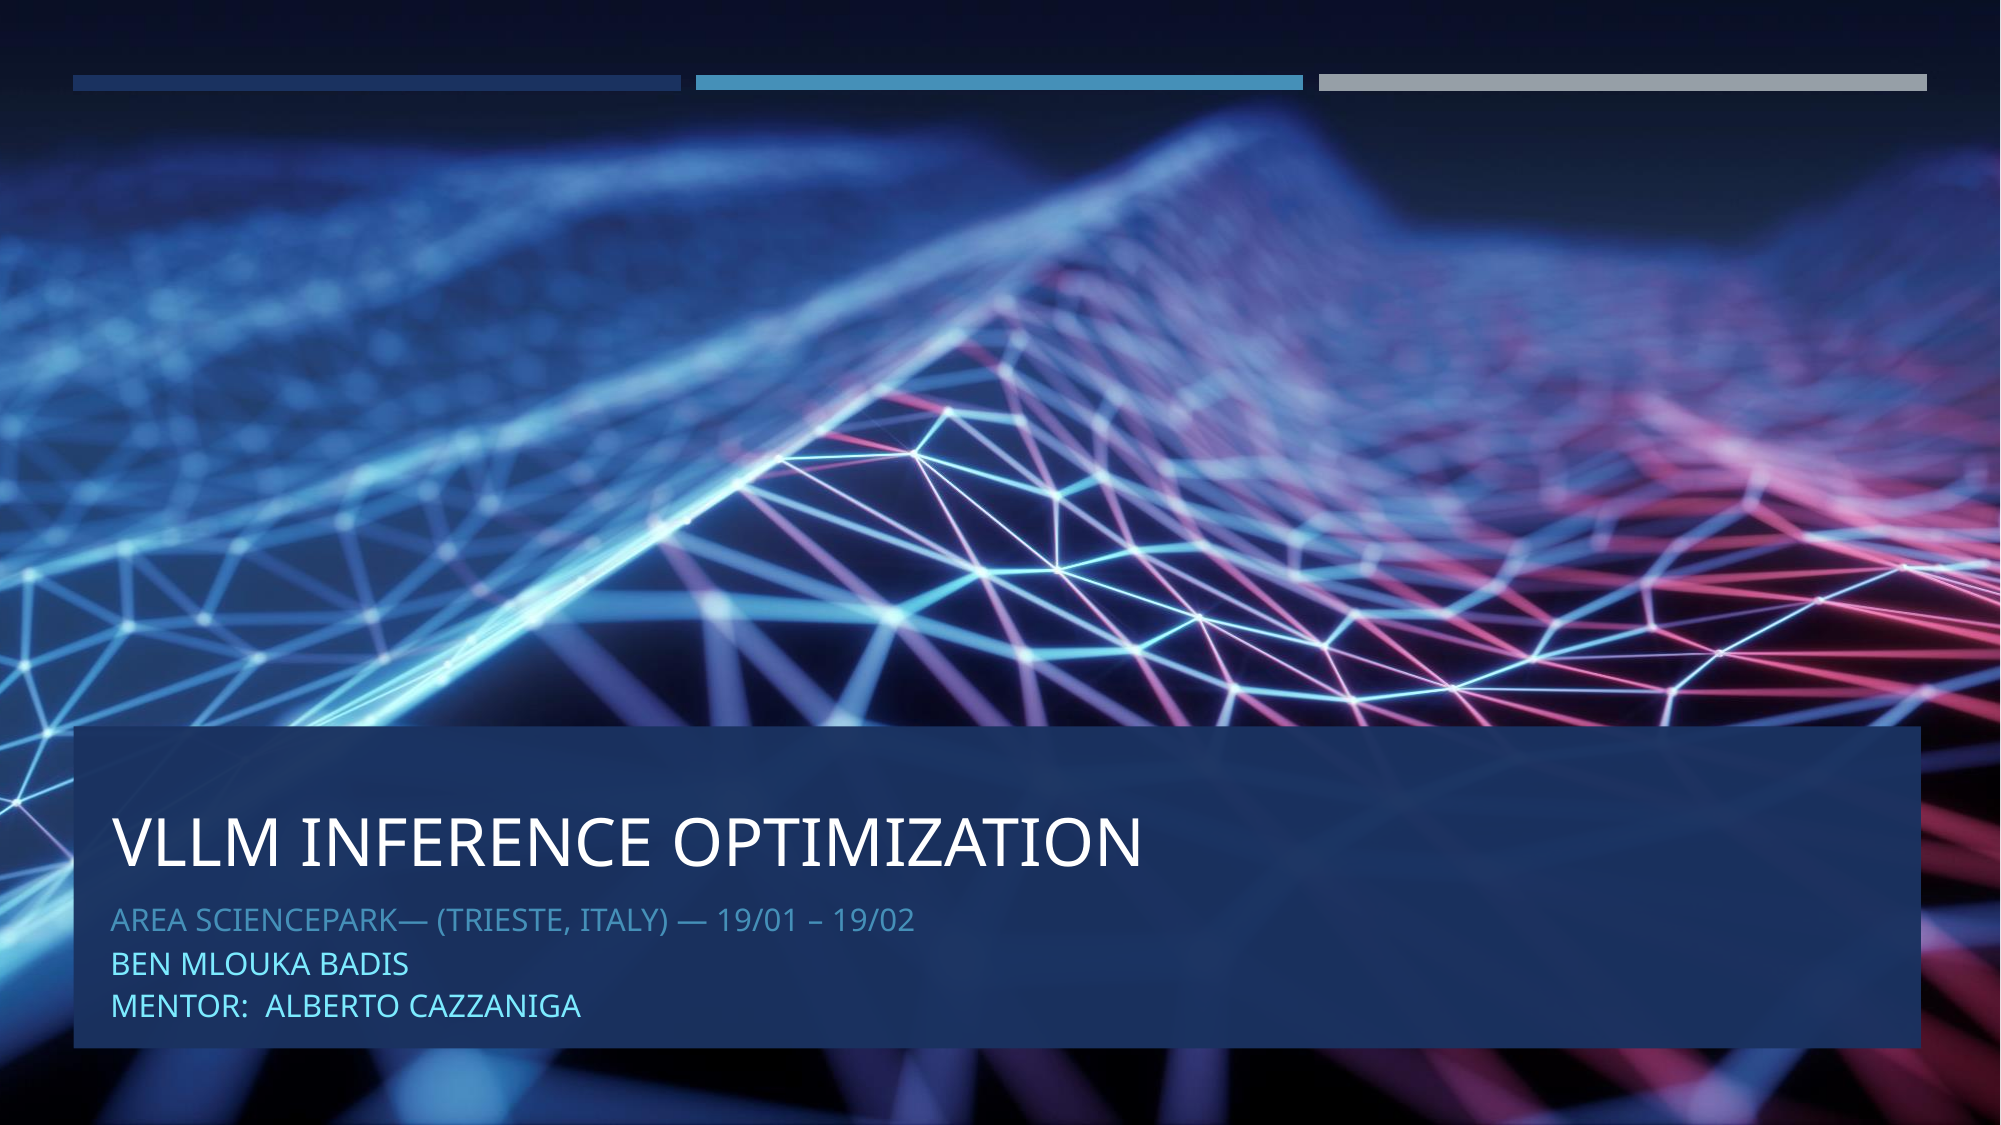

# vLLM Inference Optimization
Area SciencePark— (Trieste, Italy) — 19/01 – 19/02
Ben Mlouka badis
Mentor: Alberto Cazzaniga